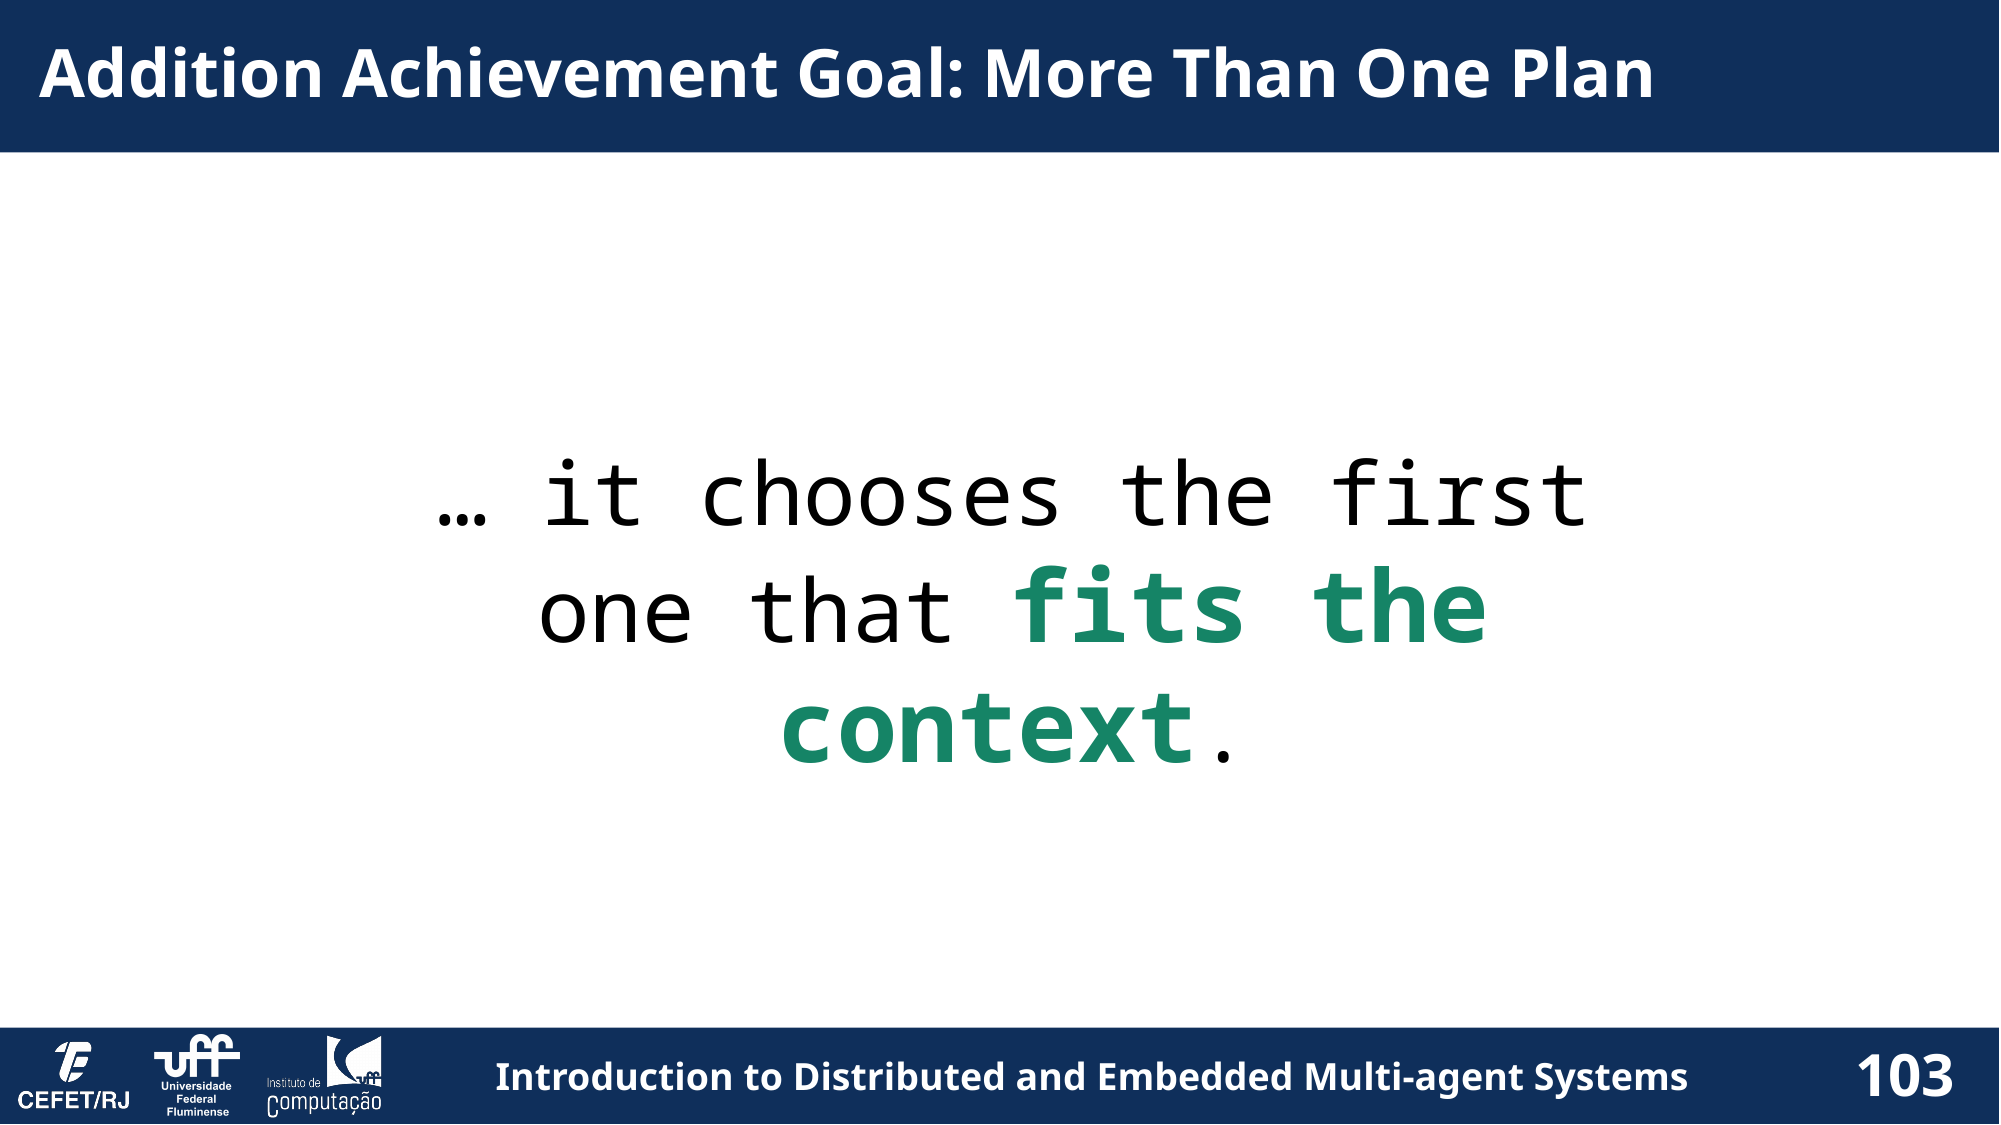

Addition Achievement Goal: More Than One Plan
… it chooses the first one that fits the context.